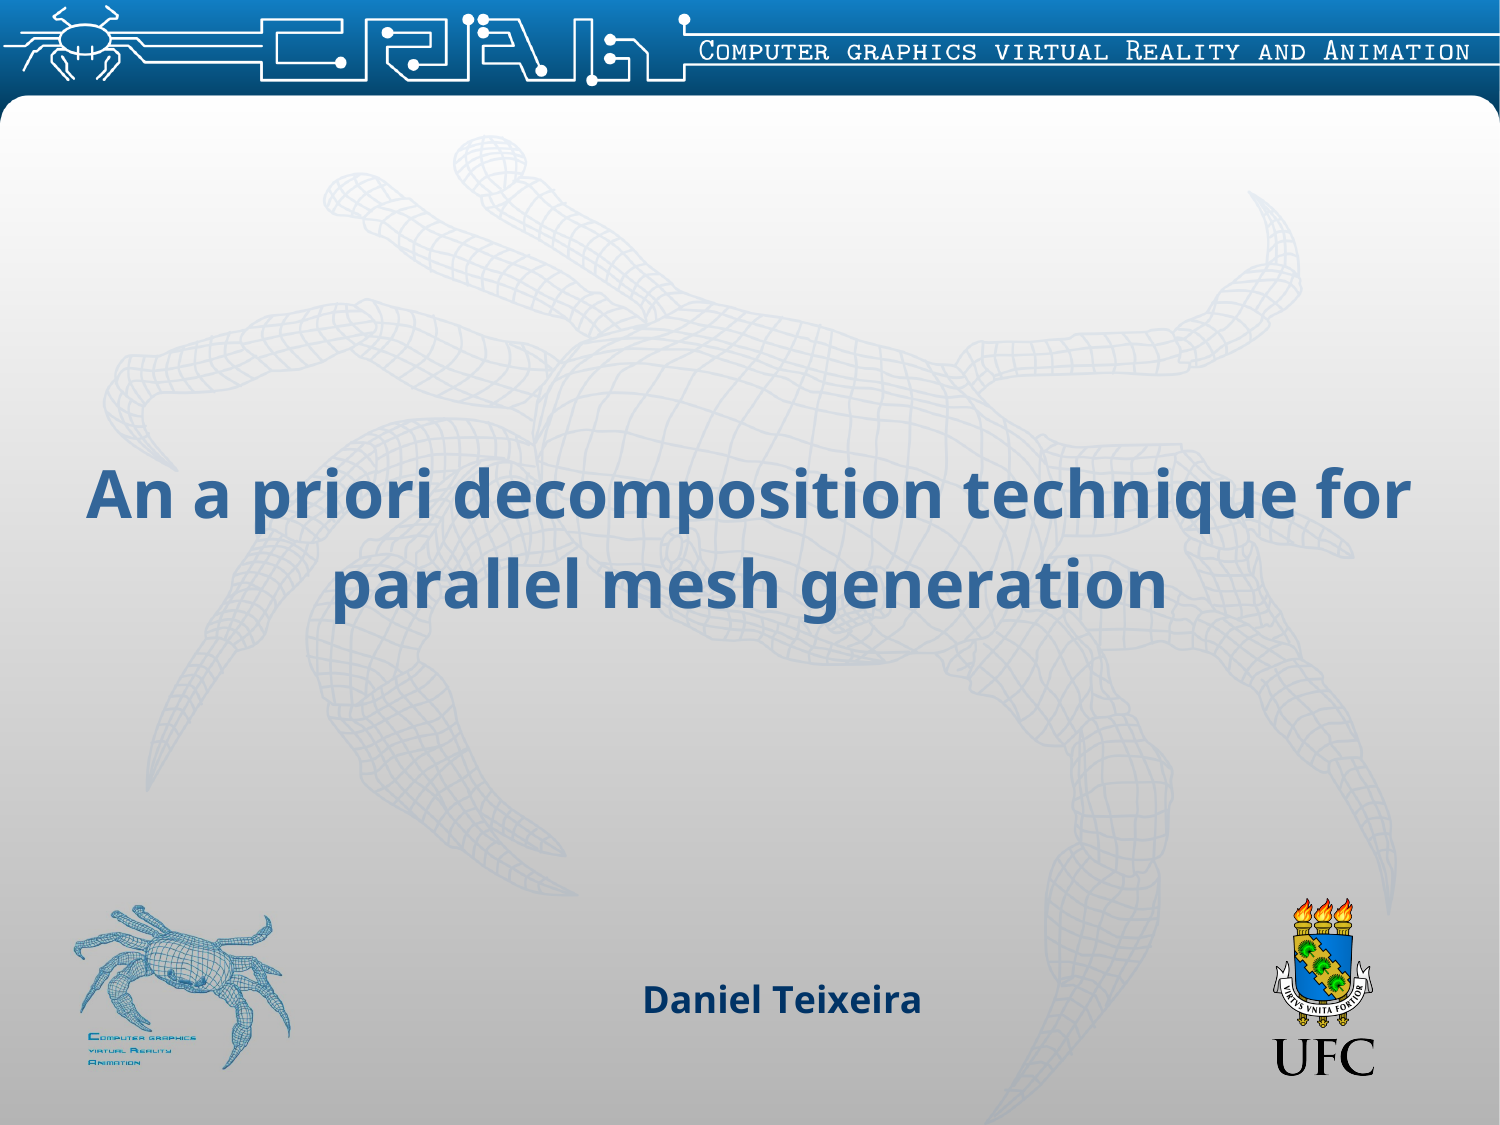

# An a priori decomposition technique for parallel mesh generation
Daniel Teixeira